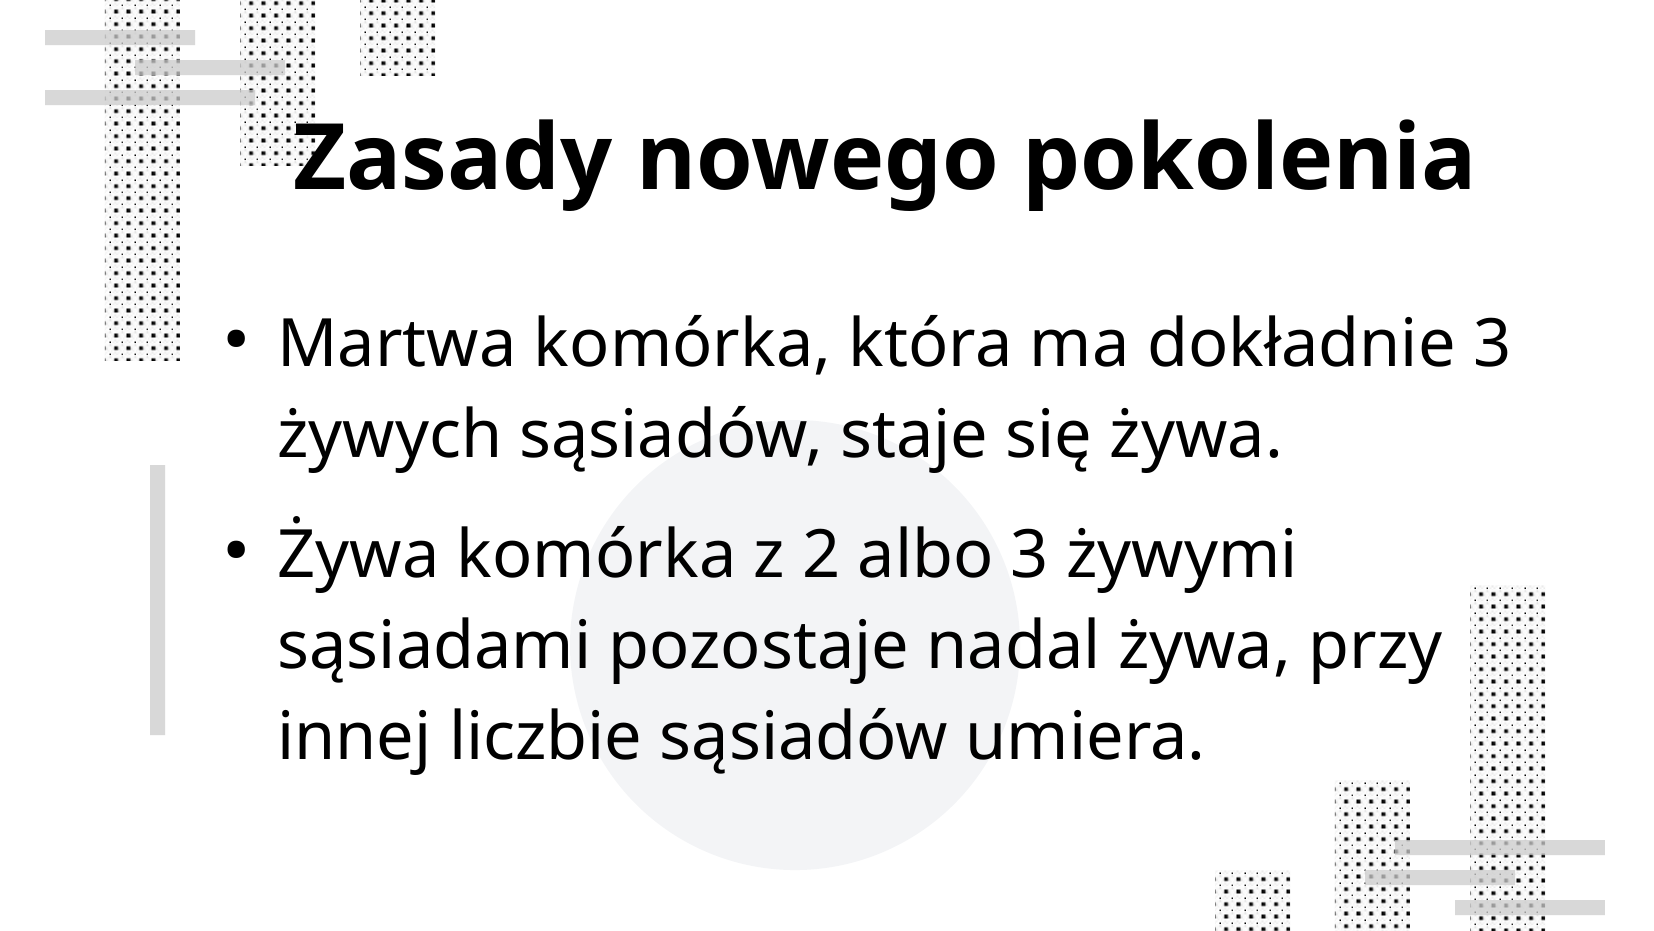

# Zasady nowego pokolenia
Martwa komórka, która ma dokładnie 3 żywych sąsiadów, staje się żywa.
Żywa komórka z 2 albo 3 żywymi sąsiadami pozostaje nadal żywa, przy innej liczbie sąsiadów umiera.